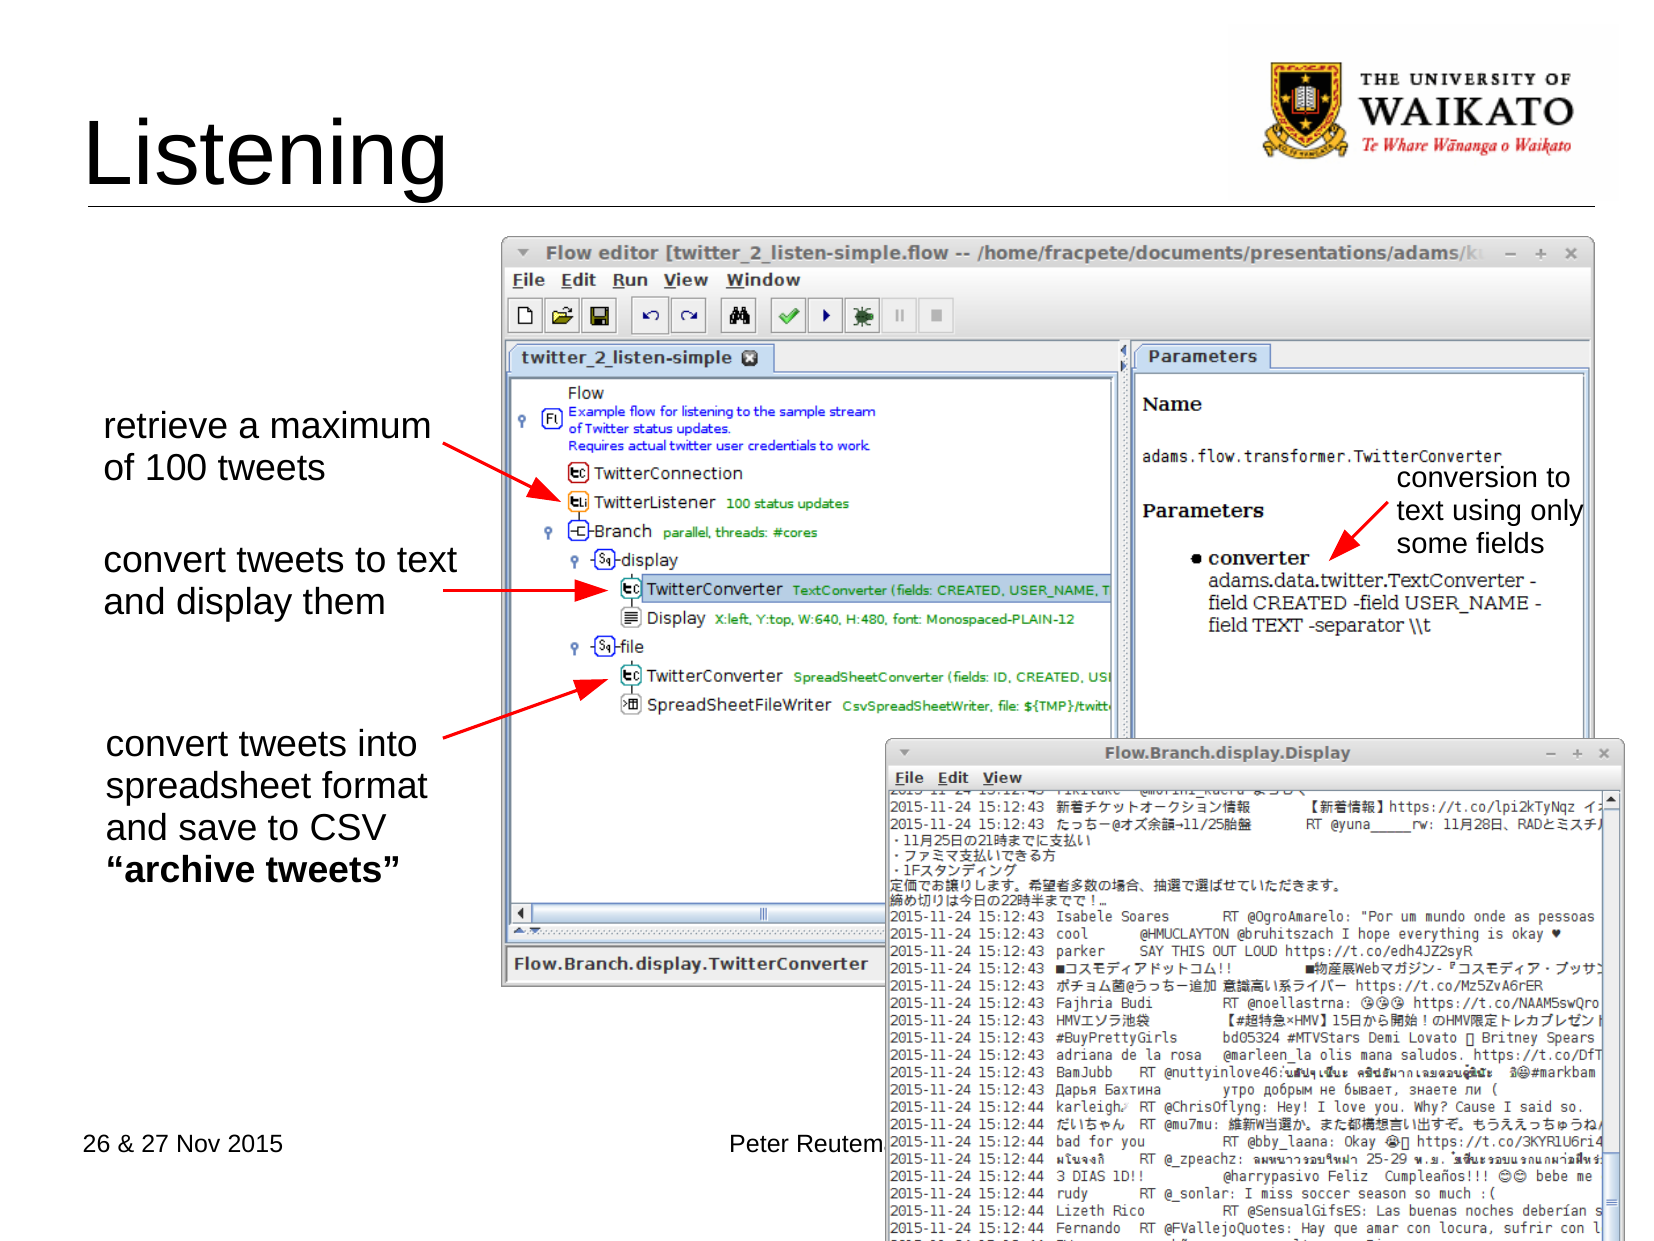

# Listening
retrieve a maximum
of 100 tweets
conversion to
text using only
some fields
convert tweets to text
and display them
convert tweets into
spreadsheet format
and save to CSV
“archive tweets”
26 & 27 Nov 2015
Peter Reutemann
10